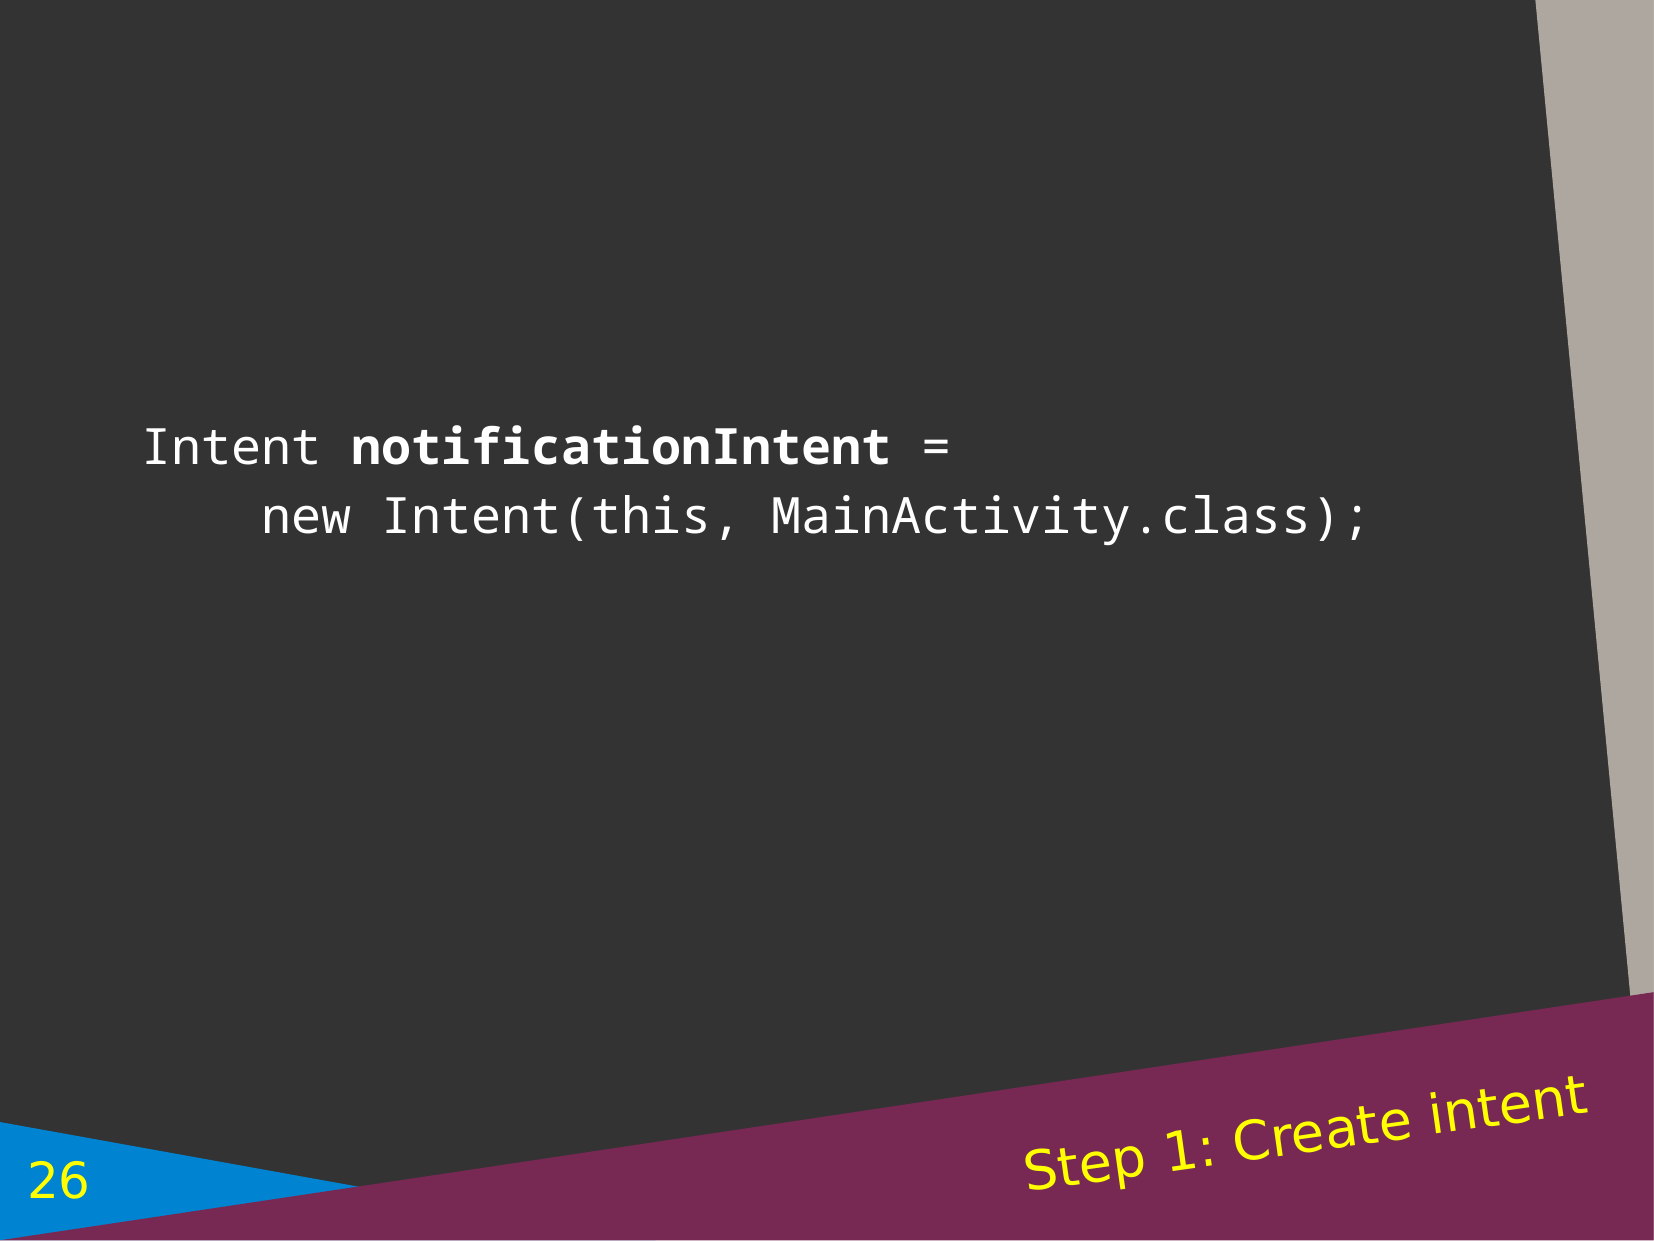

Intent notificationIntent =
 new Intent(this, MainActivity.class);
# Step 1: Create intent
26